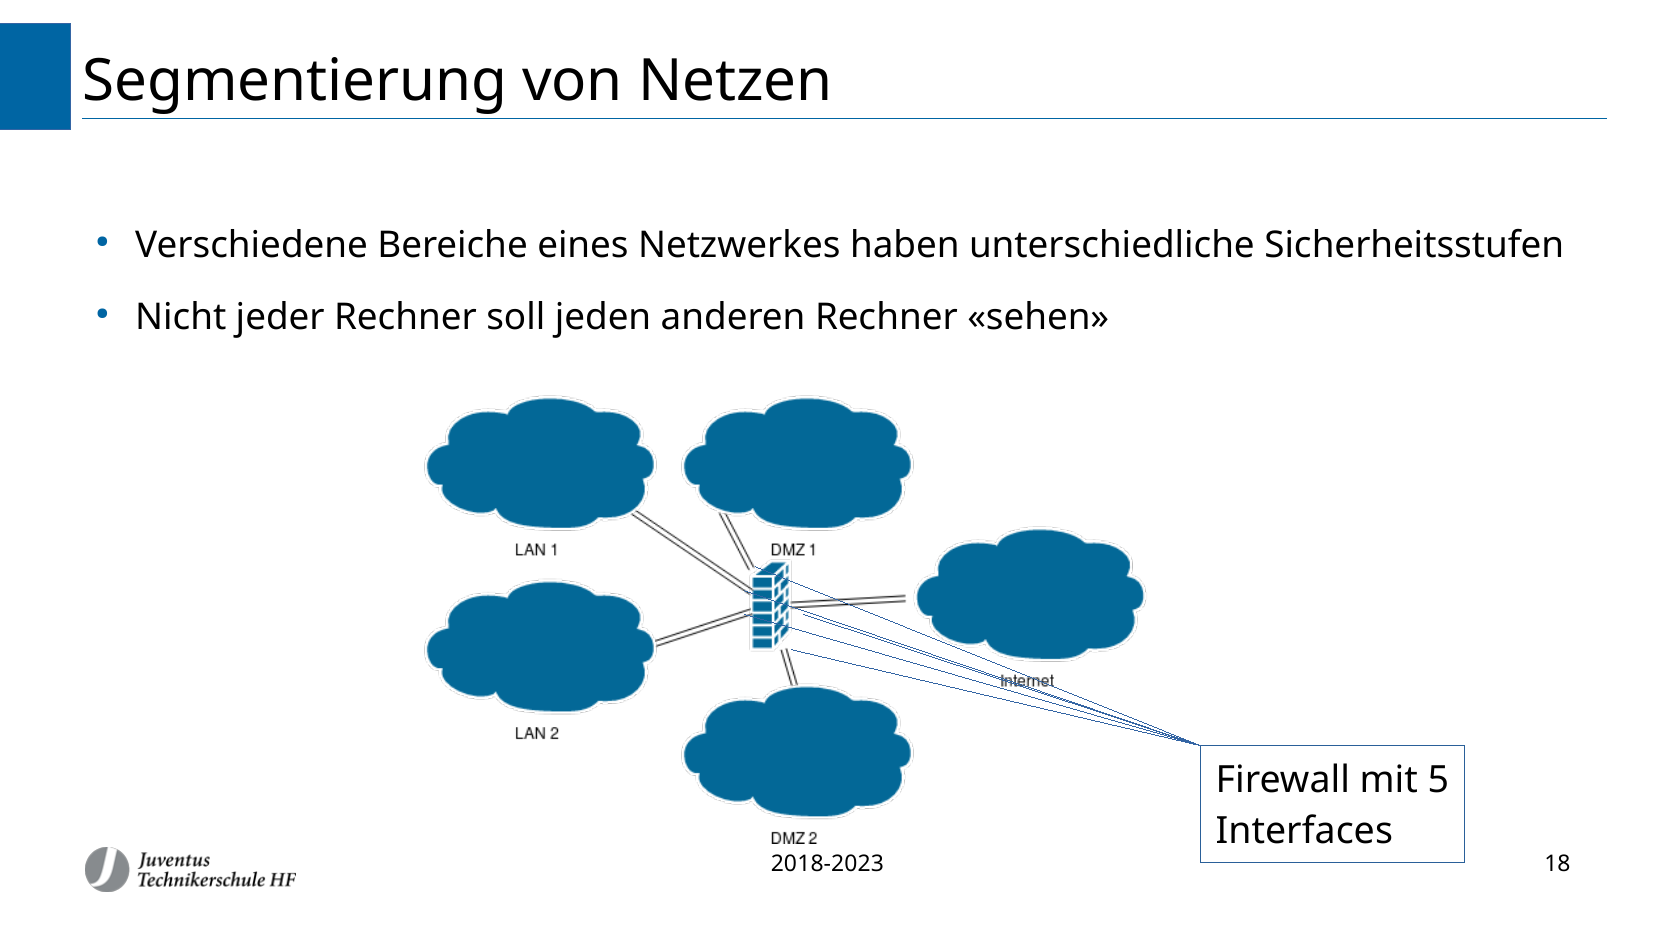

# Segmentierung von Netzen
Verschiedene Bereiche eines Netzwerkes haben unterschiedliche Sicherheitsstufen
Nicht jeder Rechner soll jeden anderen Rechner «sehen»
Firewall mit 5
Interfaces
2018-2023
18